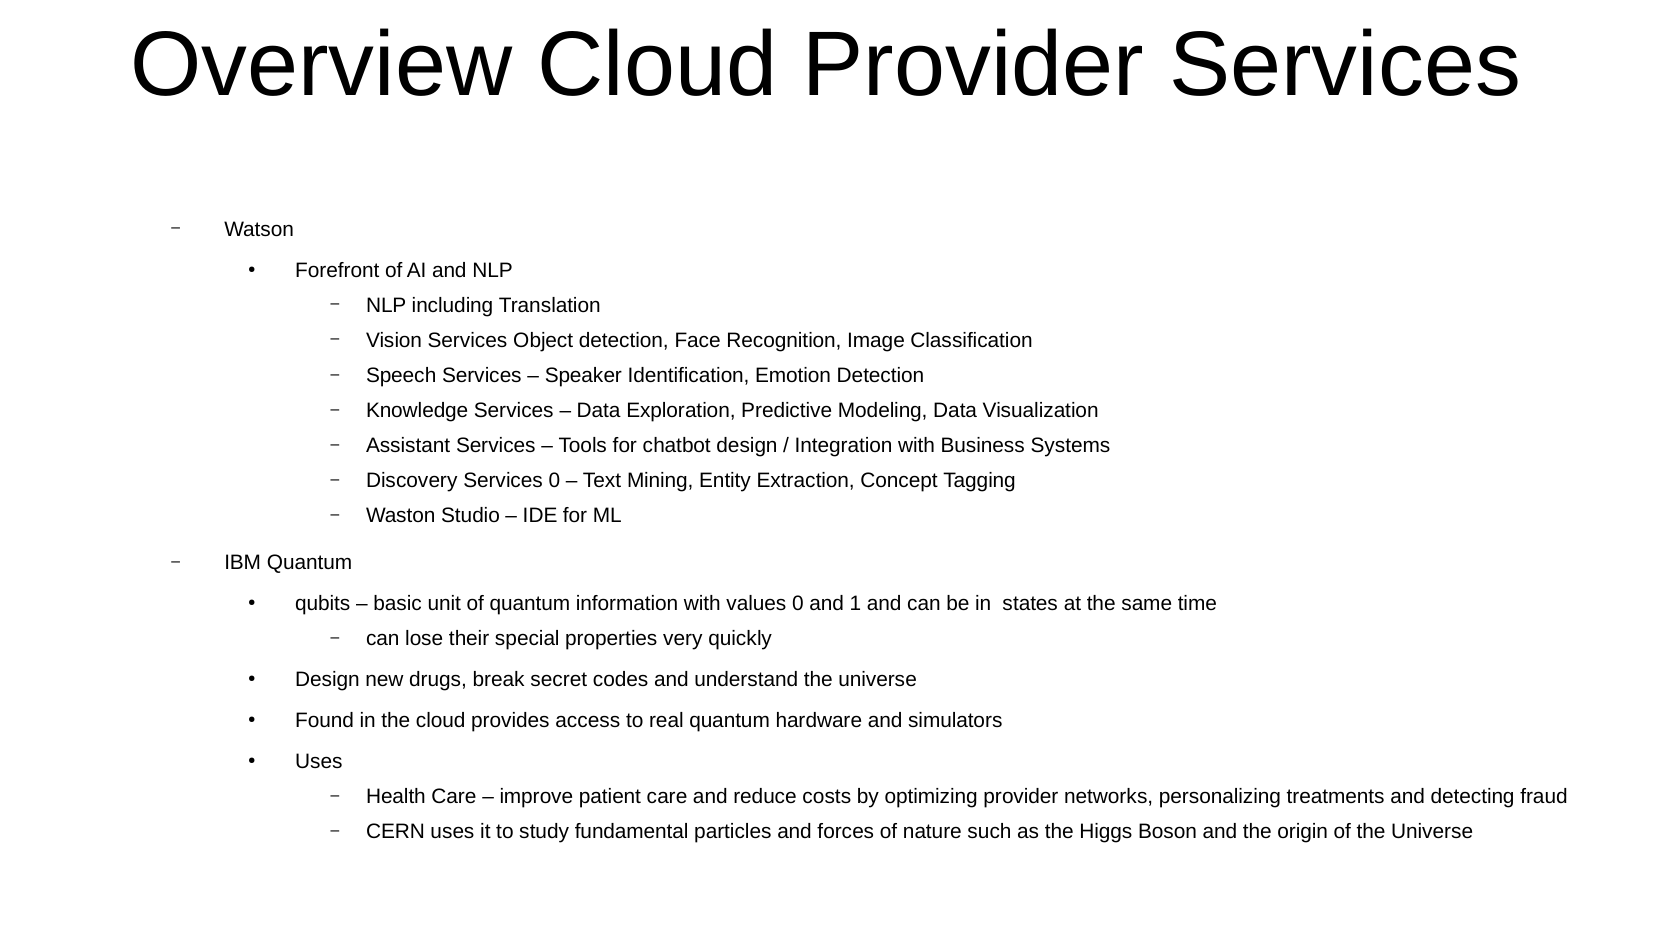

# Overview Cloud Provider Services
Watson
Forefront of AI and NLP
NLP including Translation
Vision Services Object detection, Face Recognition, Image Classification
Speech Services – Speaker Identification, Emotion Detection
Knowledge Services – Data Exploration, Predictive Modeling, Data Visualization
Assistant Services – Tools for chatbot design / Integration with Business Systems
Discovery Services 0 – Text Mining, Entity Extraction, Concept Tagging
Waston Studio – IDE for ML
IBM Quantum
qubits – basic unit of quantum information with values 0 and 1 and can be in states at the same time
can lose their special properties very quickly
Design new drugs, break secret codes and understand the universe
Found in the cloud provides access to real quantum hardware and simulators
Uses
Health Care – improve patient care and reduce costs by optimizing provider networks, personalizing treatments and detecting fraud
CERN uses it to study fundamental particles and forces of nature such as the Higgs Boson and the origin of the Universe